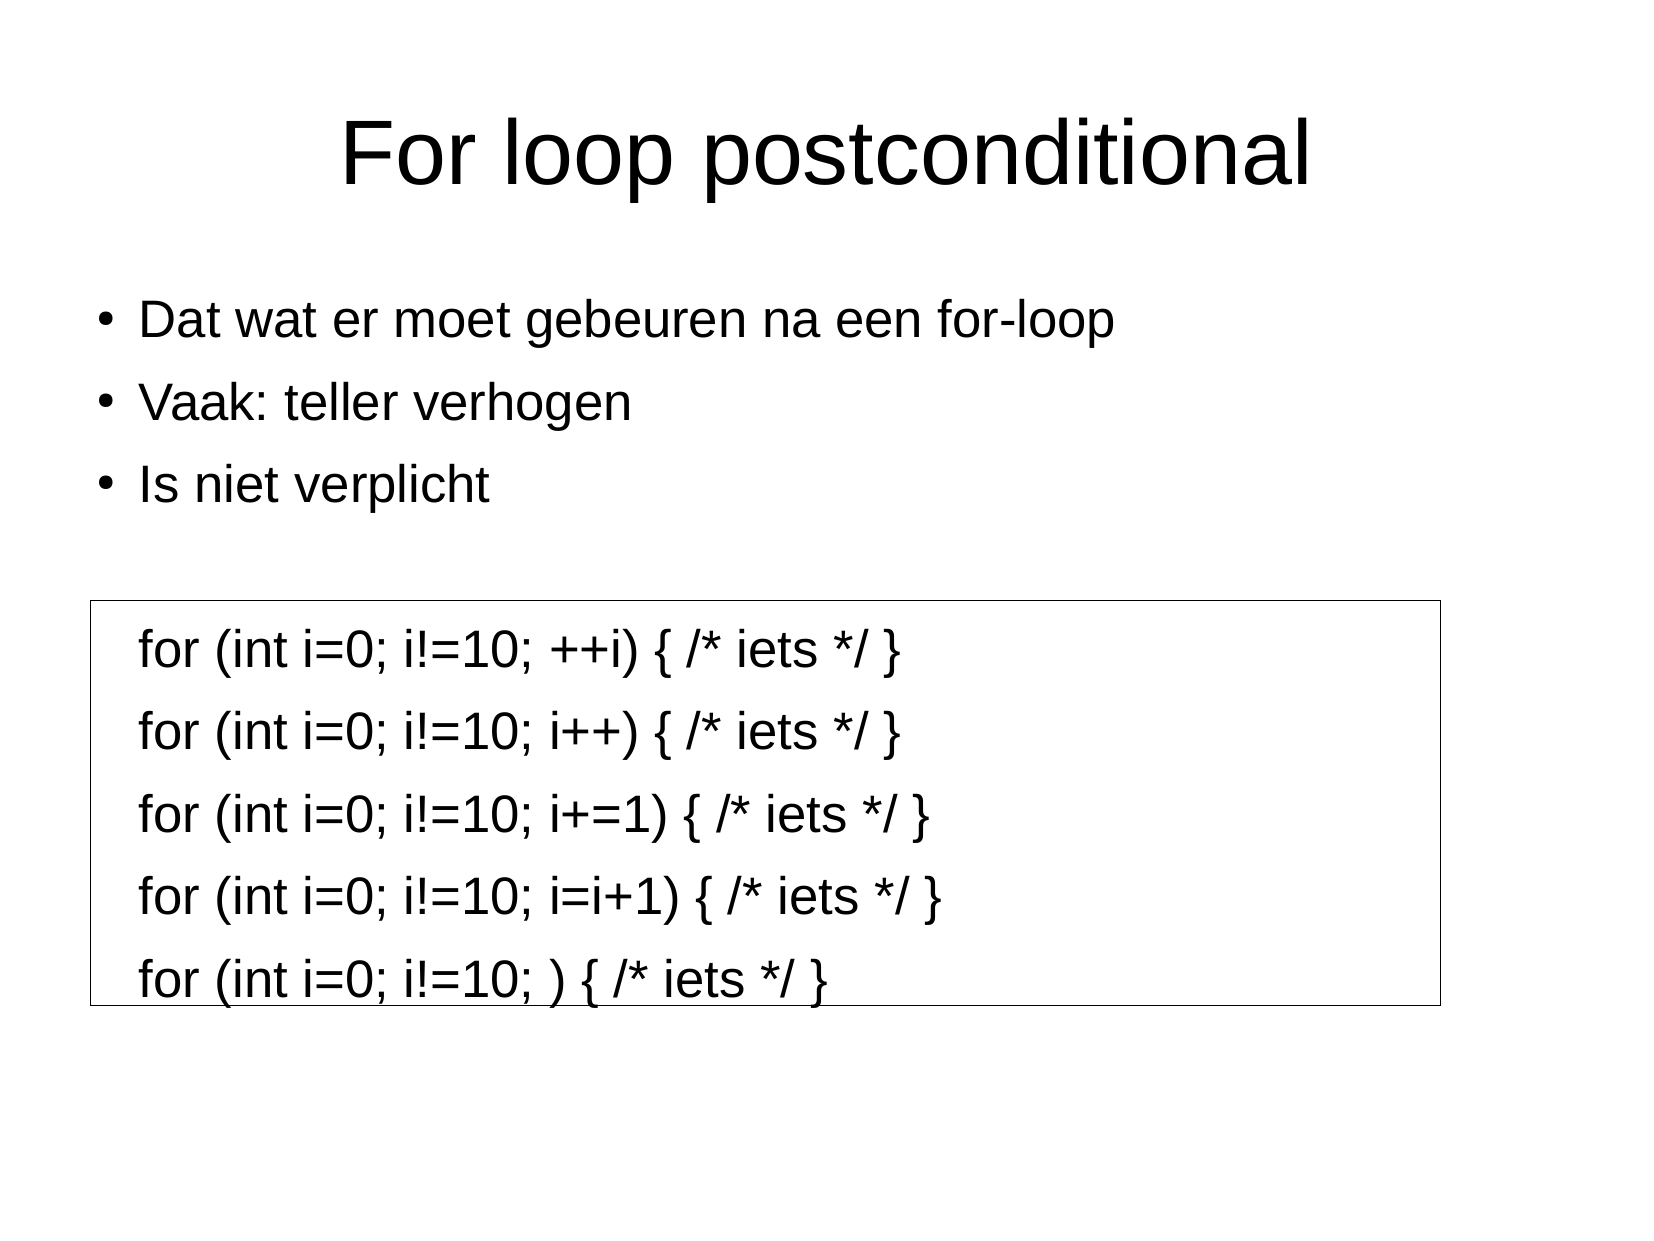

# For loop postconditional
Dat wat er moet gebeuren na een for-loop
Vaak: teller verhogen
Is niet verplicht
for (int i=0; i!=10; ++i) { /* iets */ }
for (int i=0; i!=10; i++) { /* iets */ }
for (int i=0; i!=10; i+=1) { /* iets */ }
for (int i=0; i!=10; i=i+1) { /* iets */ }
for (int i=0; i!=10; ) { /* iets */ }